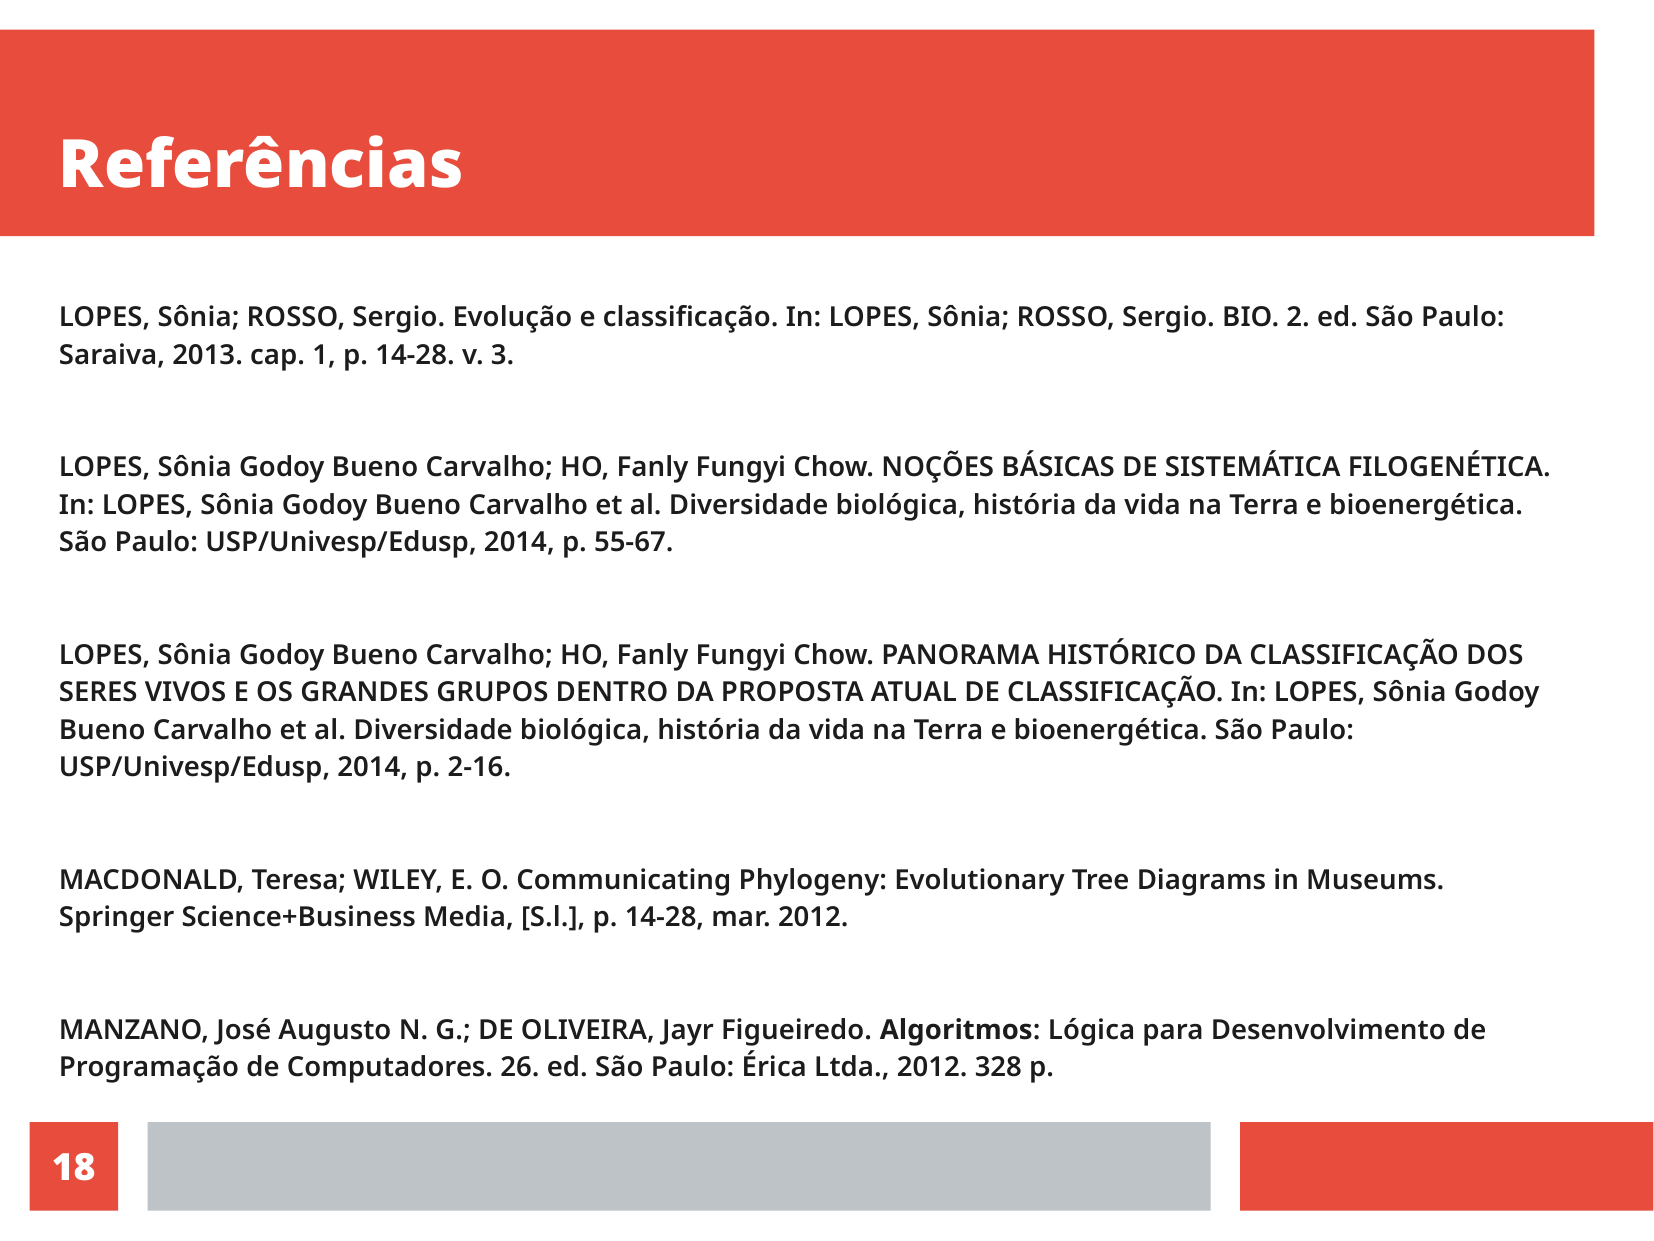

# Referências
LOPES, Sônia; ROSSO, Sergio. Evolução e classificação. In: LOPES, Sônia; ROSSO, Sergio. BIO. 2. ed. São Paulo: Saraiva, 2013. cap. 1, p. 14-28. v. 3.
LOPES, Sônia Godoy Bueno Carvalho; HO, Fanly Fungyi Chow. NOÇÕES BÁSICAS DE SISTEMÁTICA FILOGENÉTICA. In: LOPES, Sônia Godoy Bueno Carvalho et al. Diversidade biológica, história da vida na Terra e bioenergética. São Paulo: USP/Univesp/Edusp, 2014, p. 55-67.
LOPES, Sônia Godoy Bueno Carvalho; HO, Fanly Fungyi Chow. PANORAMA HISTÓRICO DA CLASSIFICAÇÃO DOS SERES VIVOS E OS GRANDES GRUPOS DENTRO DA PROPOSTA ATUAL DE CLASSIFICAÇÃO. In: LOPES, Sônia Godoy Bueno Carvalho et al. Diversidade biológica, história da vida na Terra e bioenergética. São Paulo: USP/Univesp/Edusp, 2014, p. 2-16.
MACDONALD, Teresa; WILEY, E. O. Communicating Phylogeny: Evolutionary Tree Diagrams in Museums. Springer Science+Business Media, [S.l.], p. 14-28, mar. 2012.
MANZANO, José Augusto N. G.; DE OLIVEIRA, Jayr Figueiredo. Algoritmos: Lógica para Desenvolvimento de Programação de Computadores. 26. ed. São Paulo: Érica Ltda., 2012. 328 p.
18